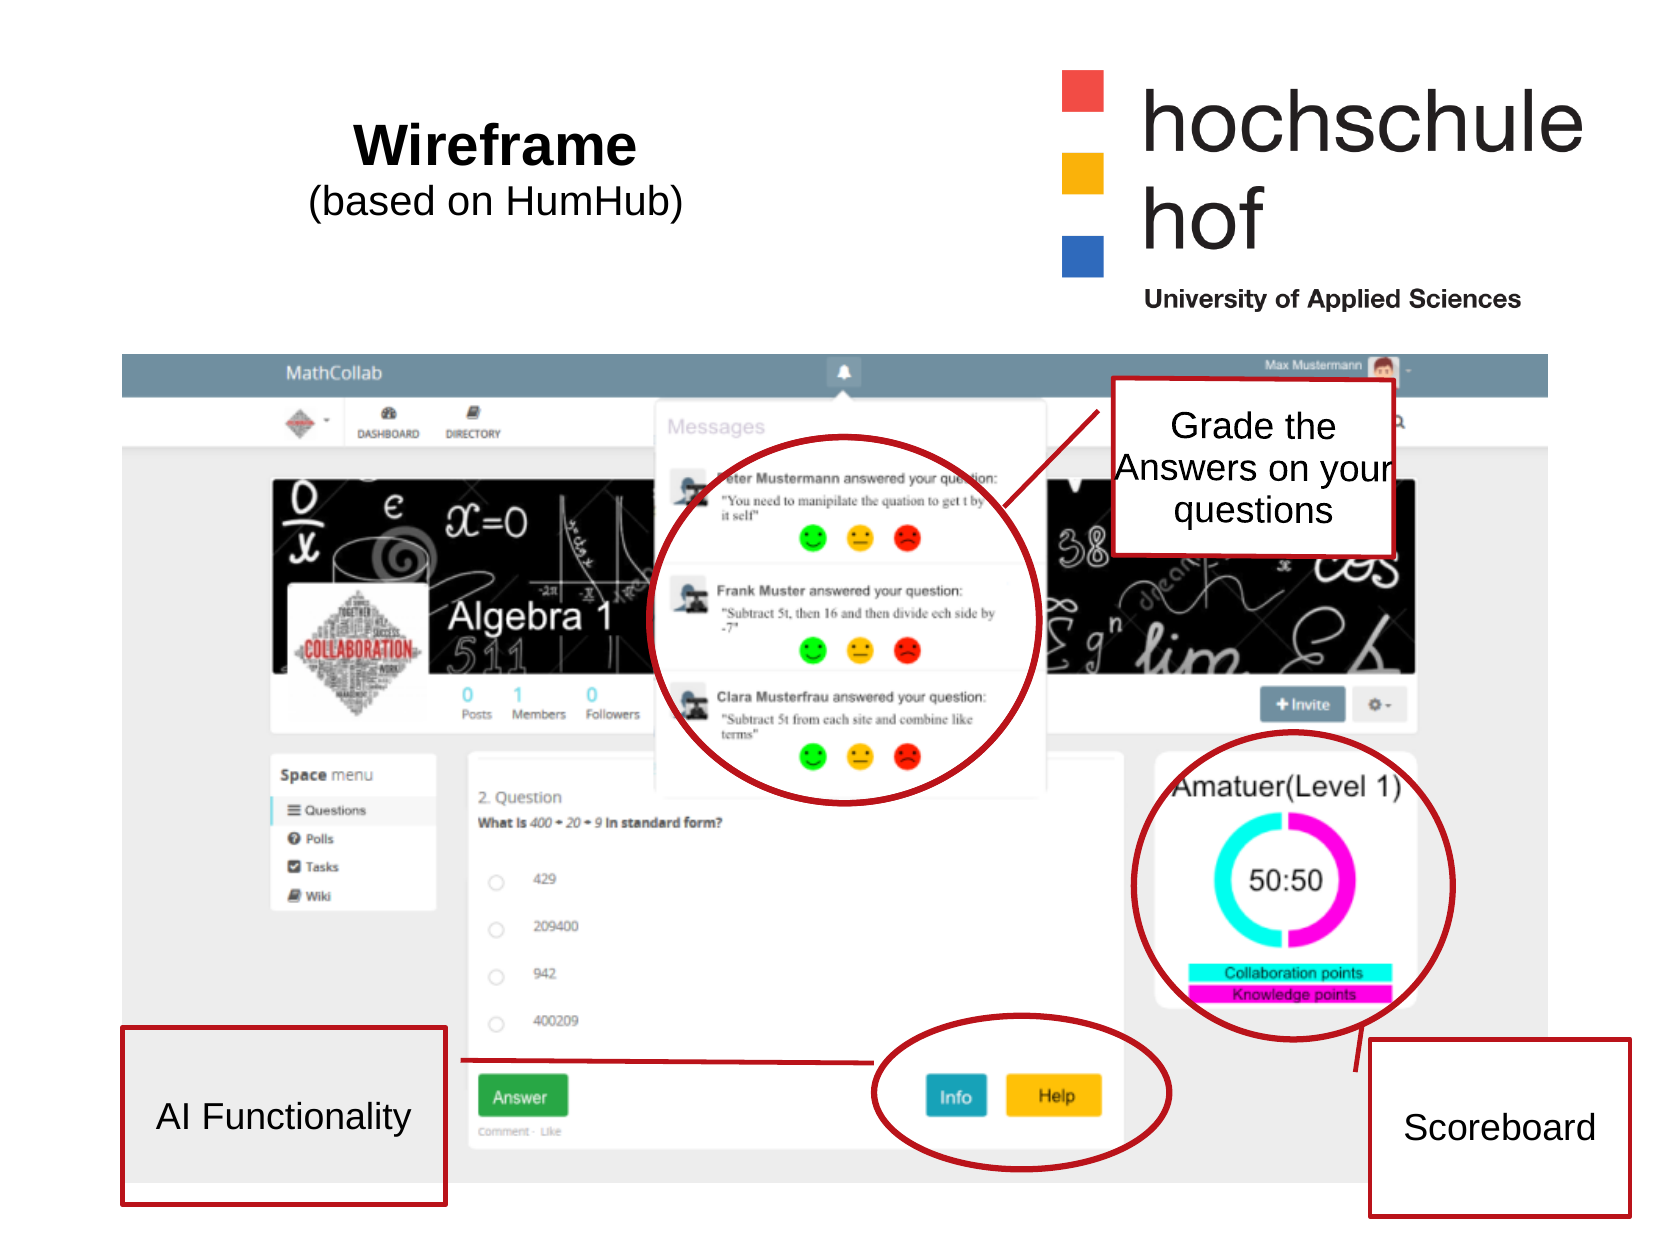

# Wireframe (based on HumHub)
Grade the
 Answers on your
questions
AI Functionality
Scoreboard